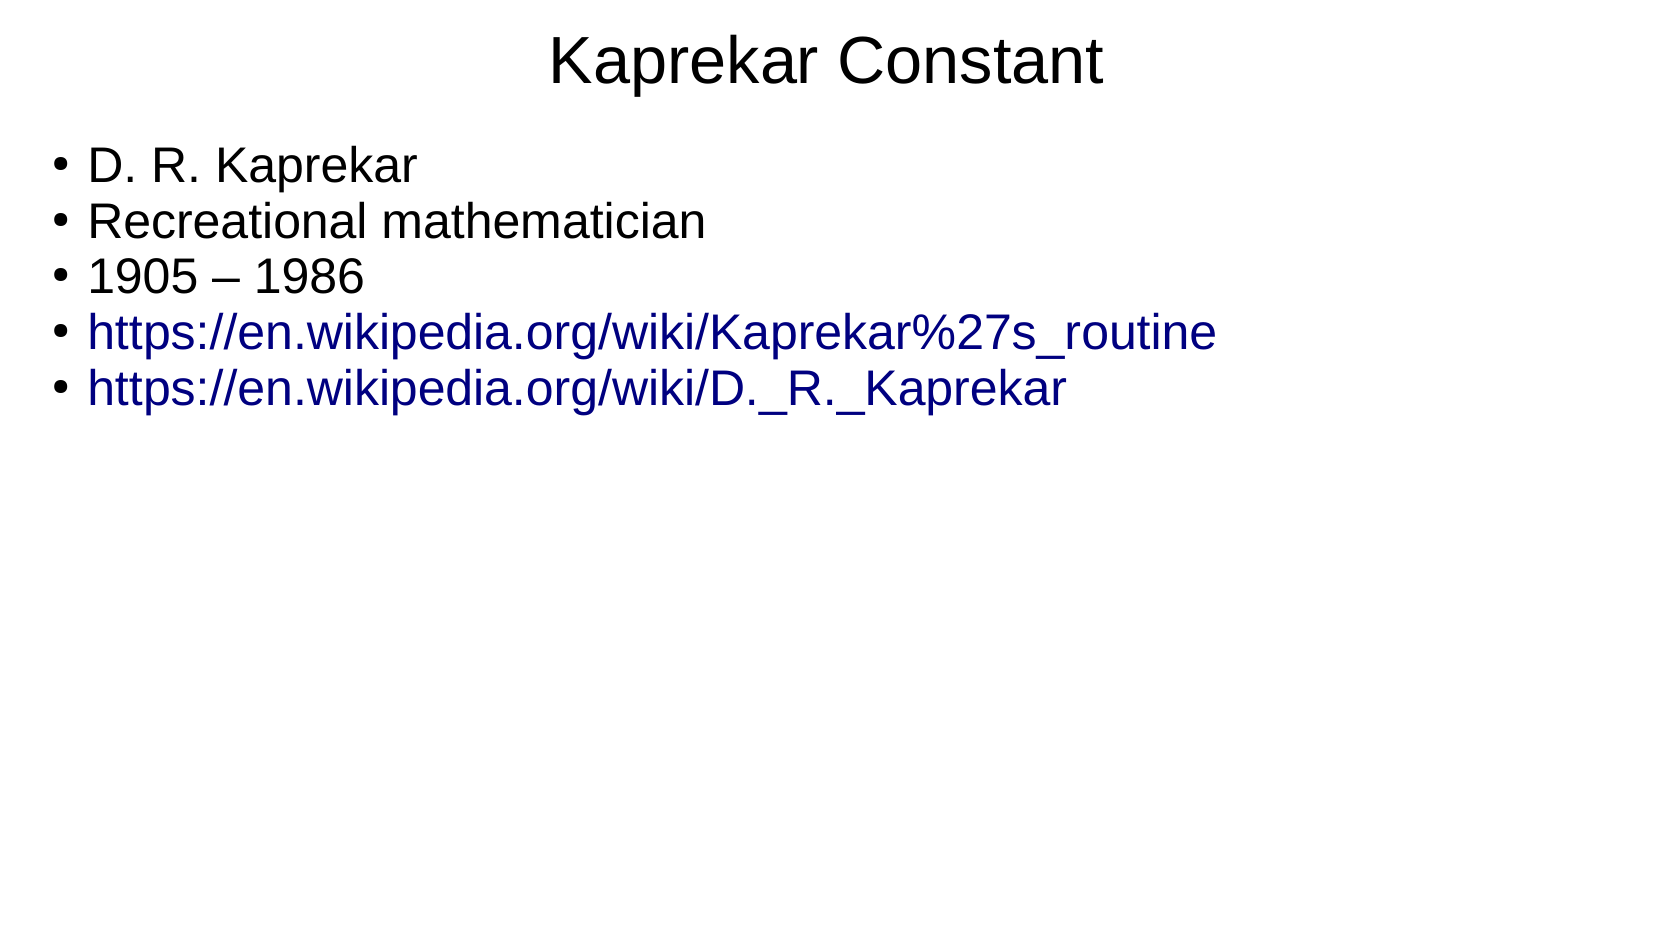

# Kaprekar Constant
D. R. Kaprekar
Recreational mathematician
1905 – 1986
https://en.wikipedia.org/wiki/Kaprekar%27s_routine
https://en.wikipedia.org/wiki/D._R._Kaprekar